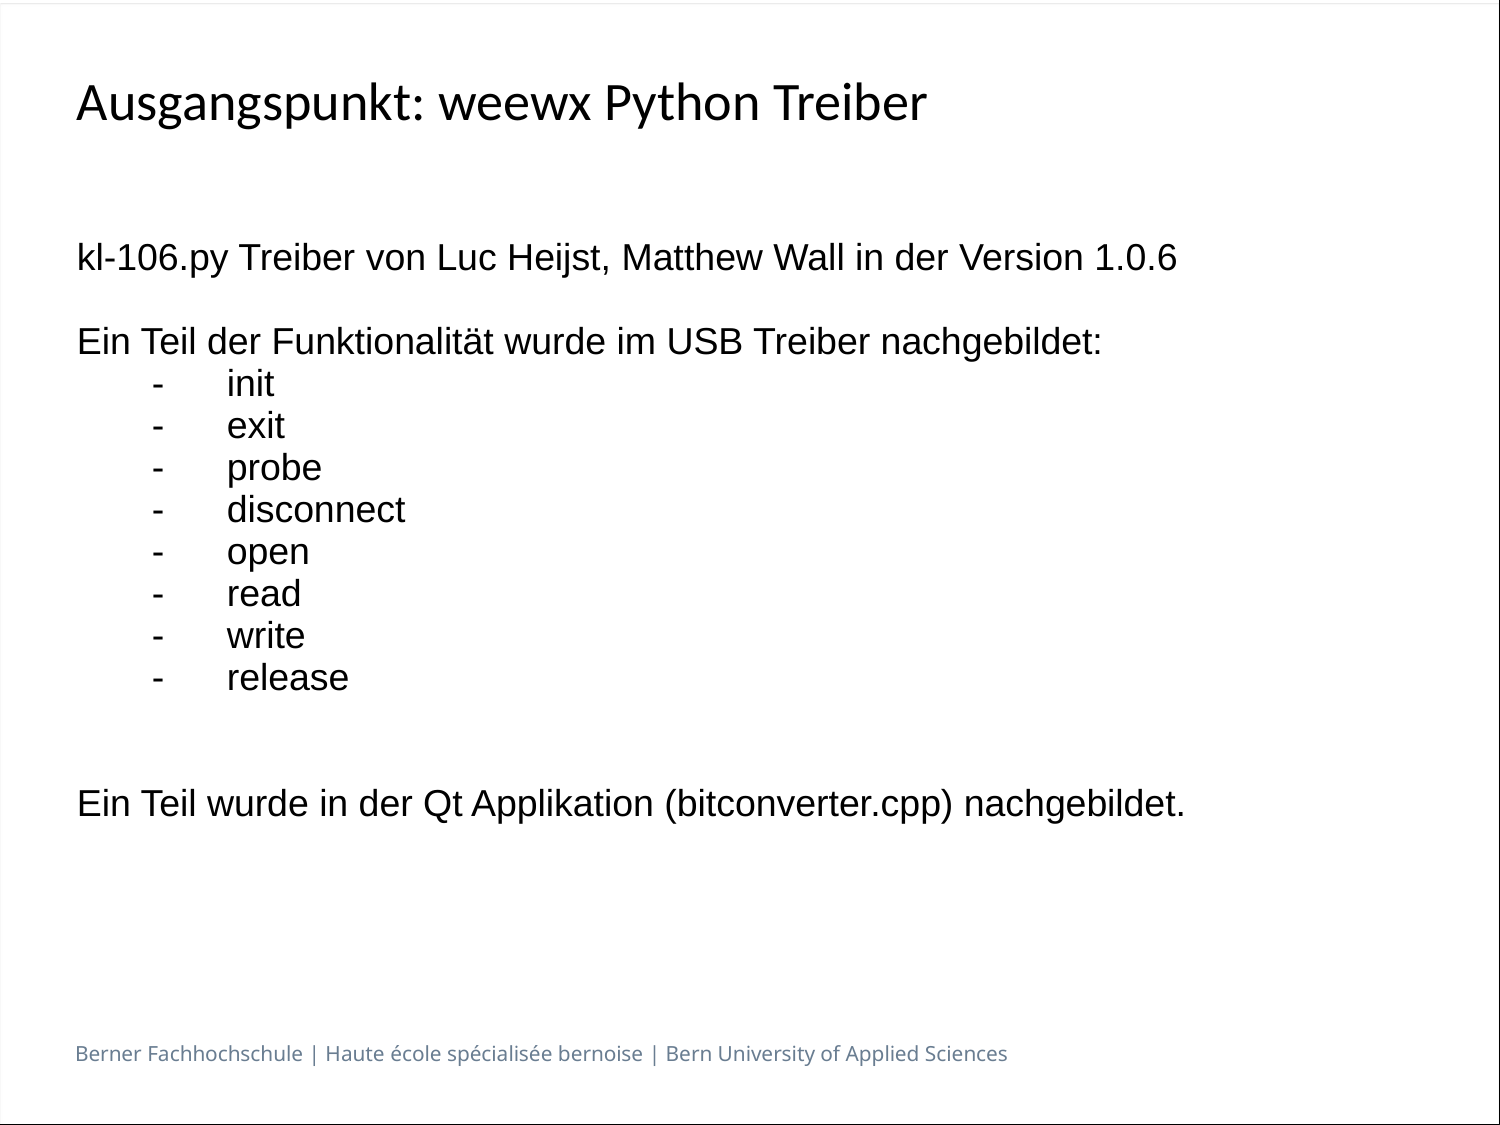

# Ausgangspunkt: weewx Python Treiber
kl-106.py Treiber von Luc Heijst, Matthew Wall in der Version 1.0.6
Ein Teil der Funktionalität wurde im USB Treiber nachgebildet:
	-	init
	-	exit
	-	probe
	-	disconnect
	-	open
	-	read
	-	write
	-	release
Ein Teil wurde in der Qt Applikation (bitconverter.cpp) nachgebildet.